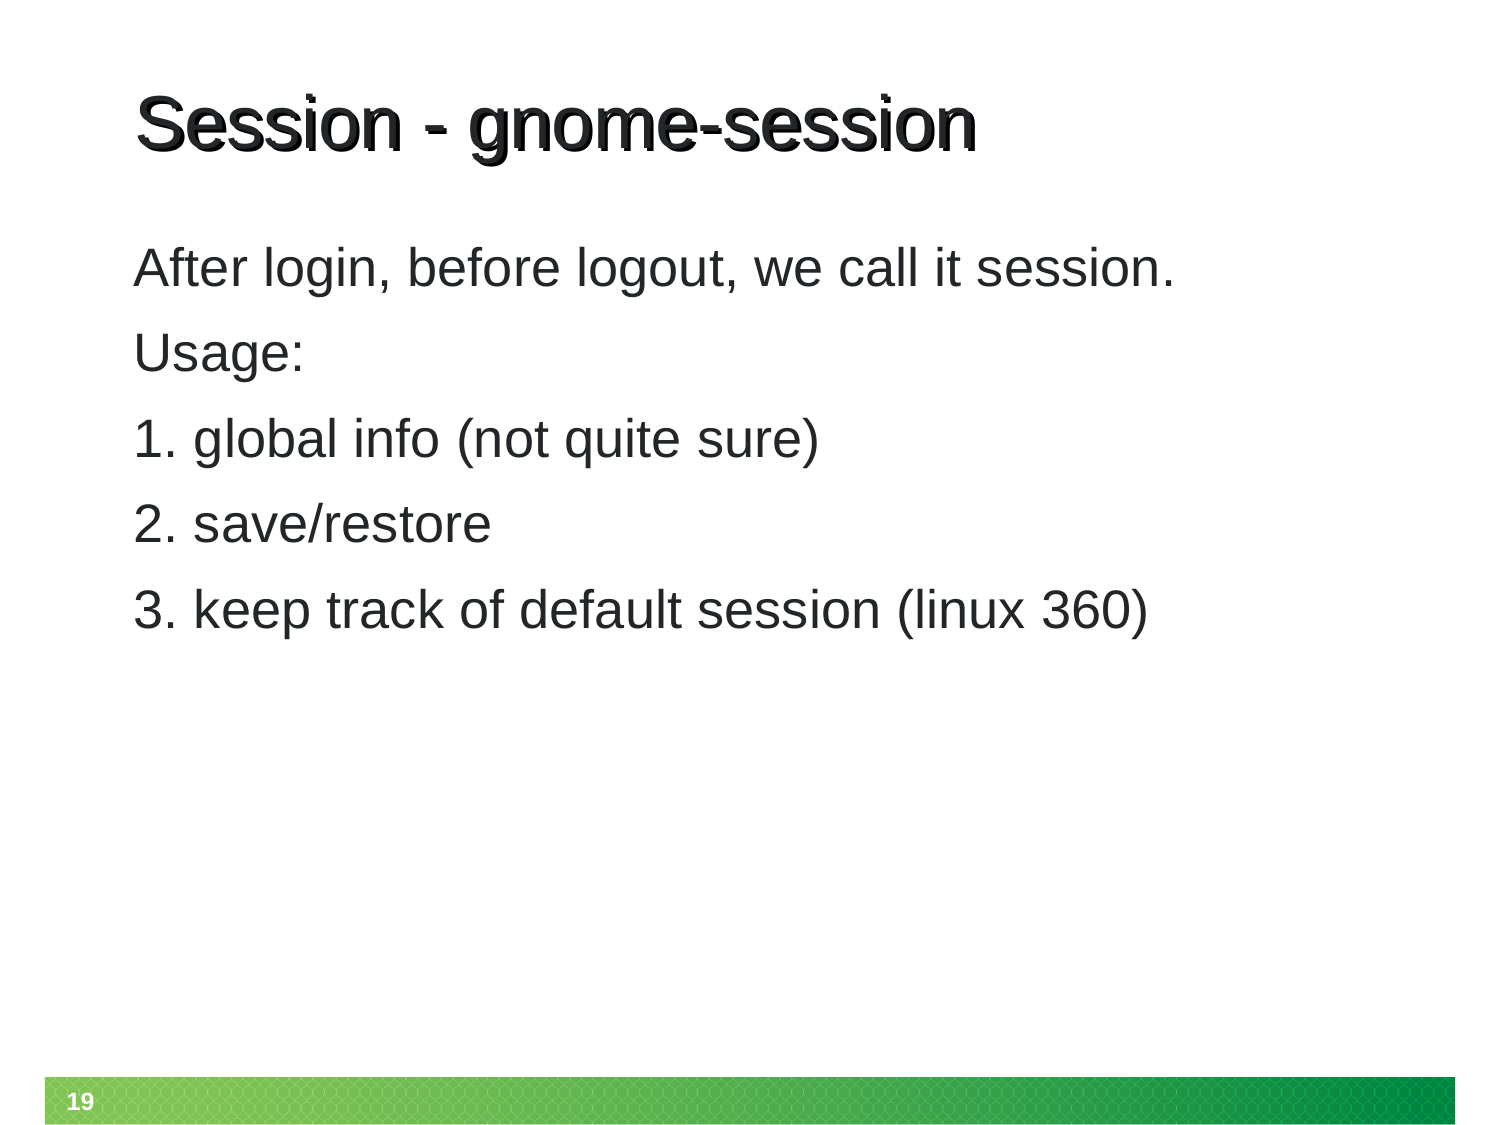

# Session - gnome-session
After login, before logout, we call it session.
Usage:
1. global info (not quite sure)
2. save/restore
3. keep track of default session (linux 360)